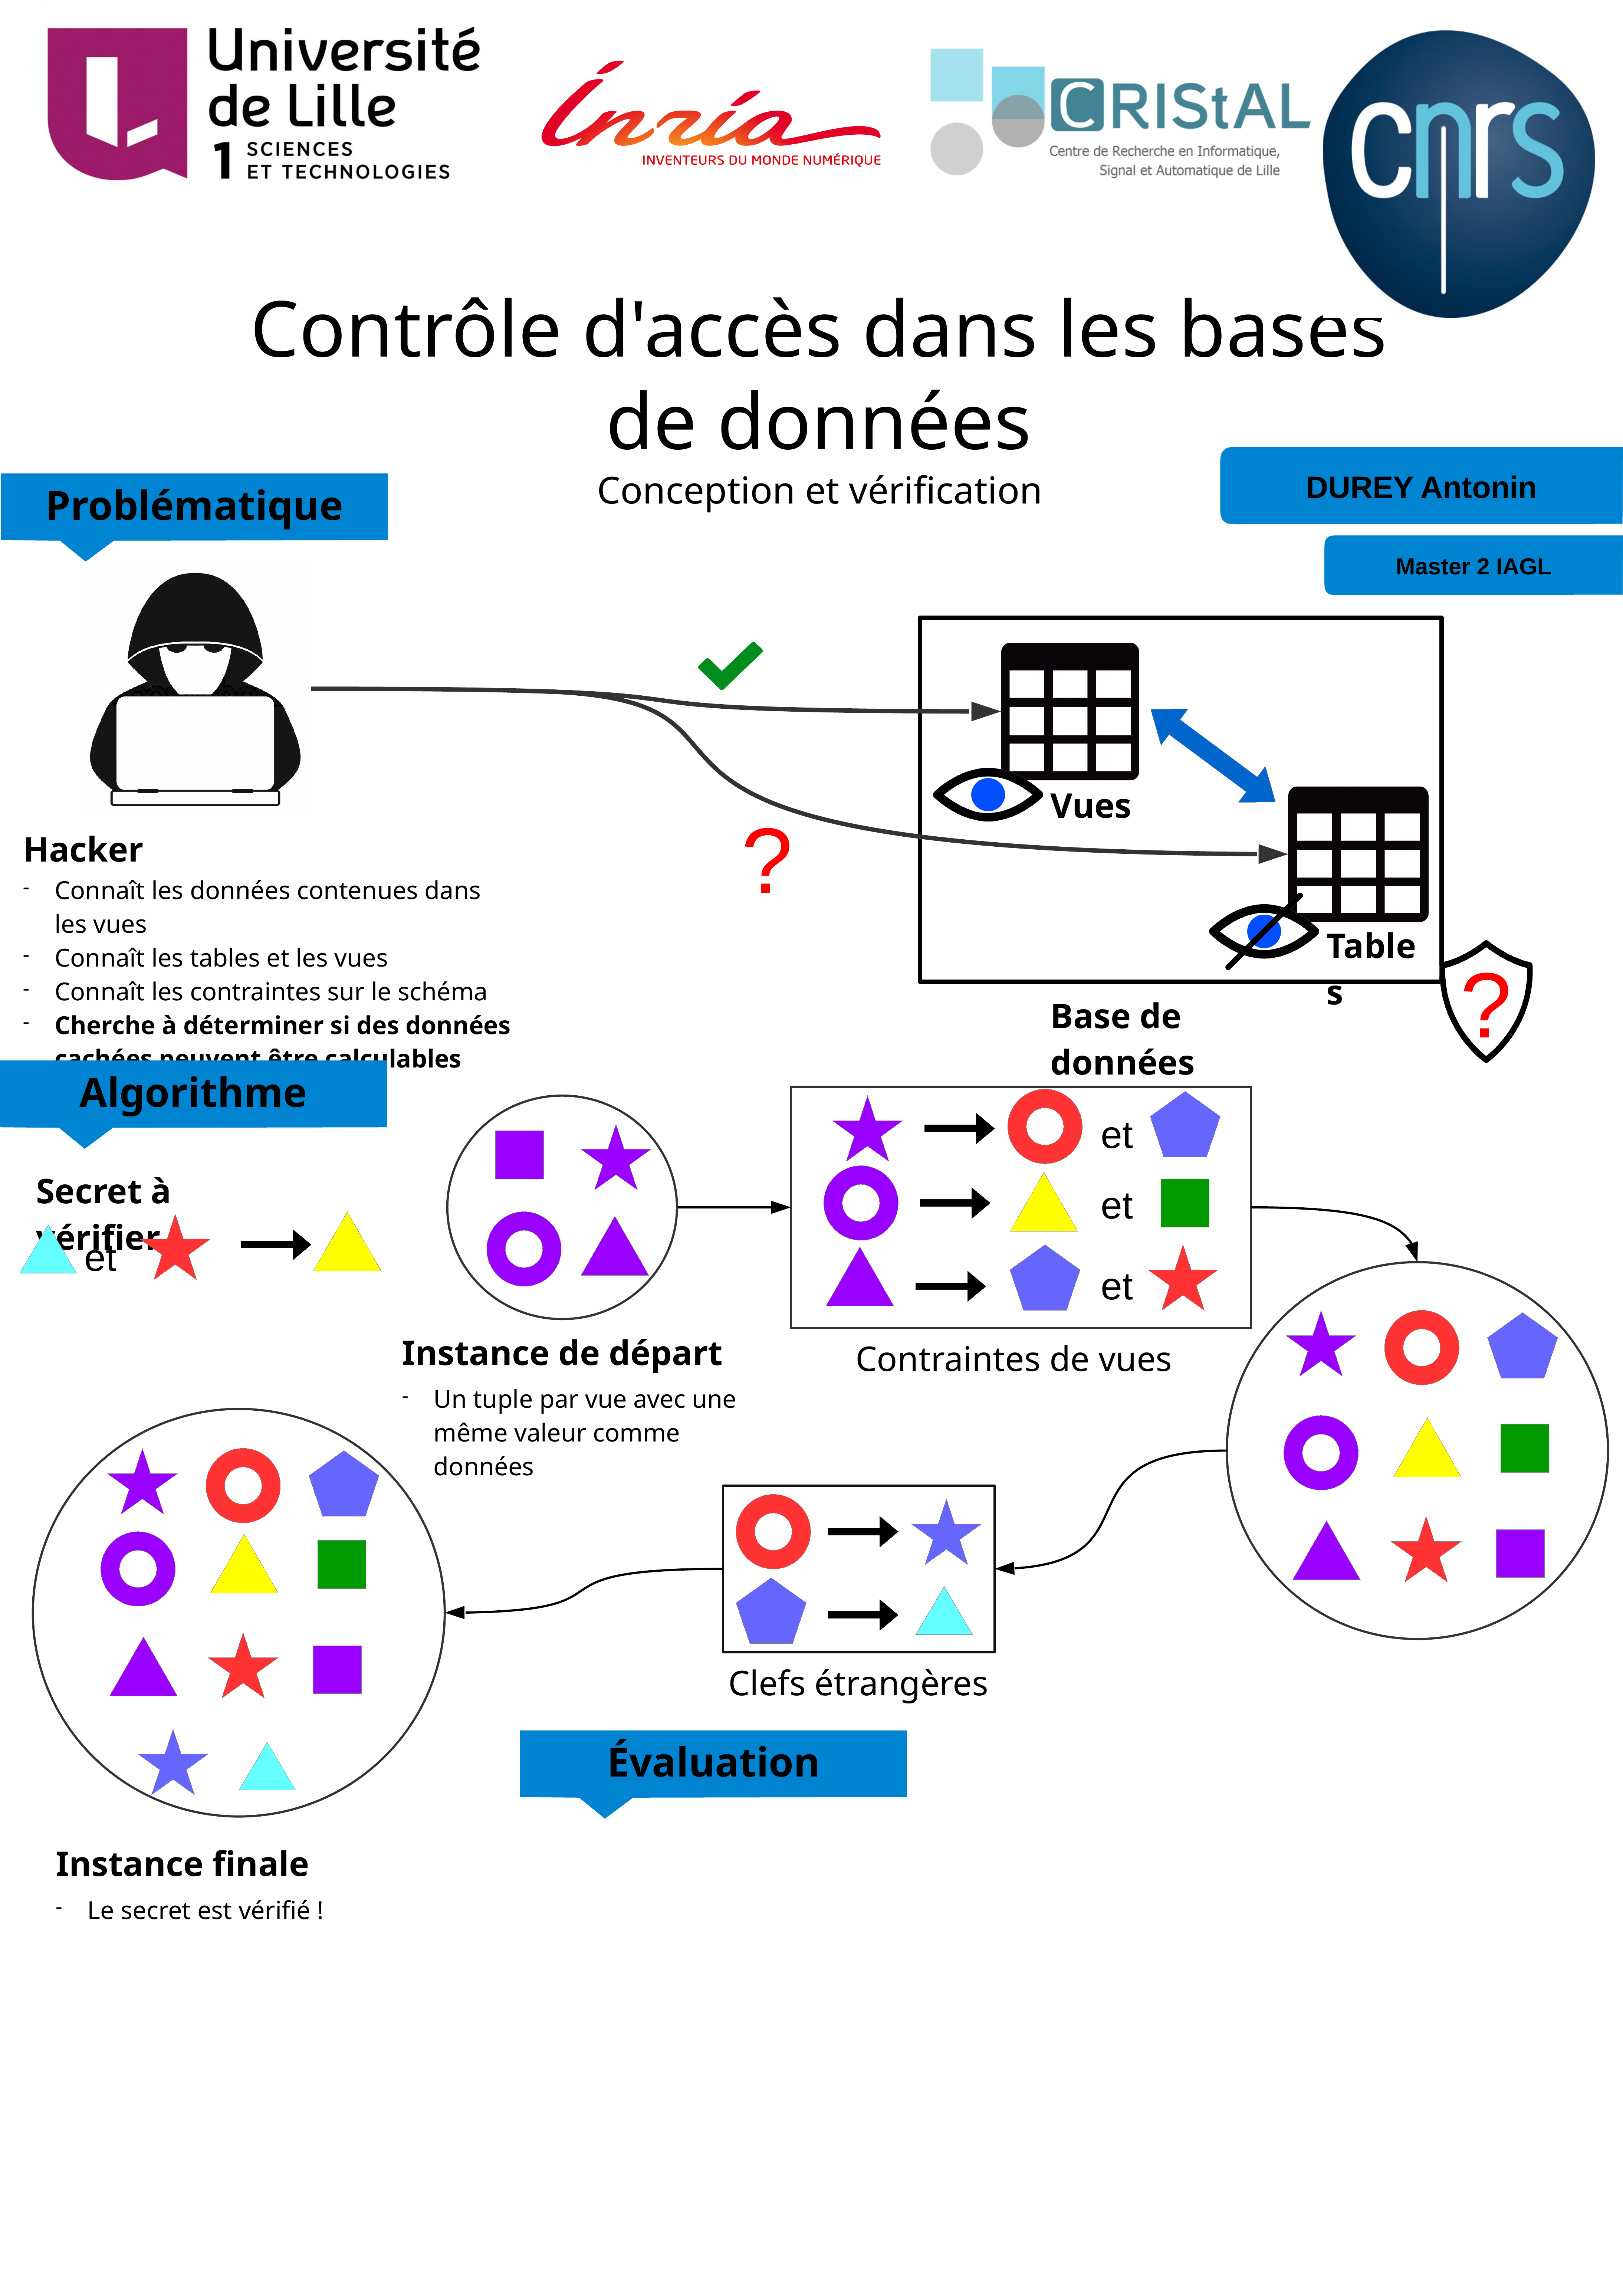

Contrôle d'accès dans les bases
de données
DUREY Antonin
Conception et vérification
Problématique
Master 2 IAGL
Vues
?
| Hacker |
| --- |
| Connaît les données contenues dans les vues Connaît les tables et les vues Connaît les contraintes sur le schéma Cherche à déterminer si des données cachées peuvent être calculables |
Tables
?
Base de données
Algorithme
et
Secret à vérifier
et
et
et
| Instance de départ |
| --- |
| Un tuple par vue avec une même valeur comme données |
Contraintes de vues
Clefs étrangères
Évaluation
| Instance finale |
| --- |
| Le secret est vérifié ! |